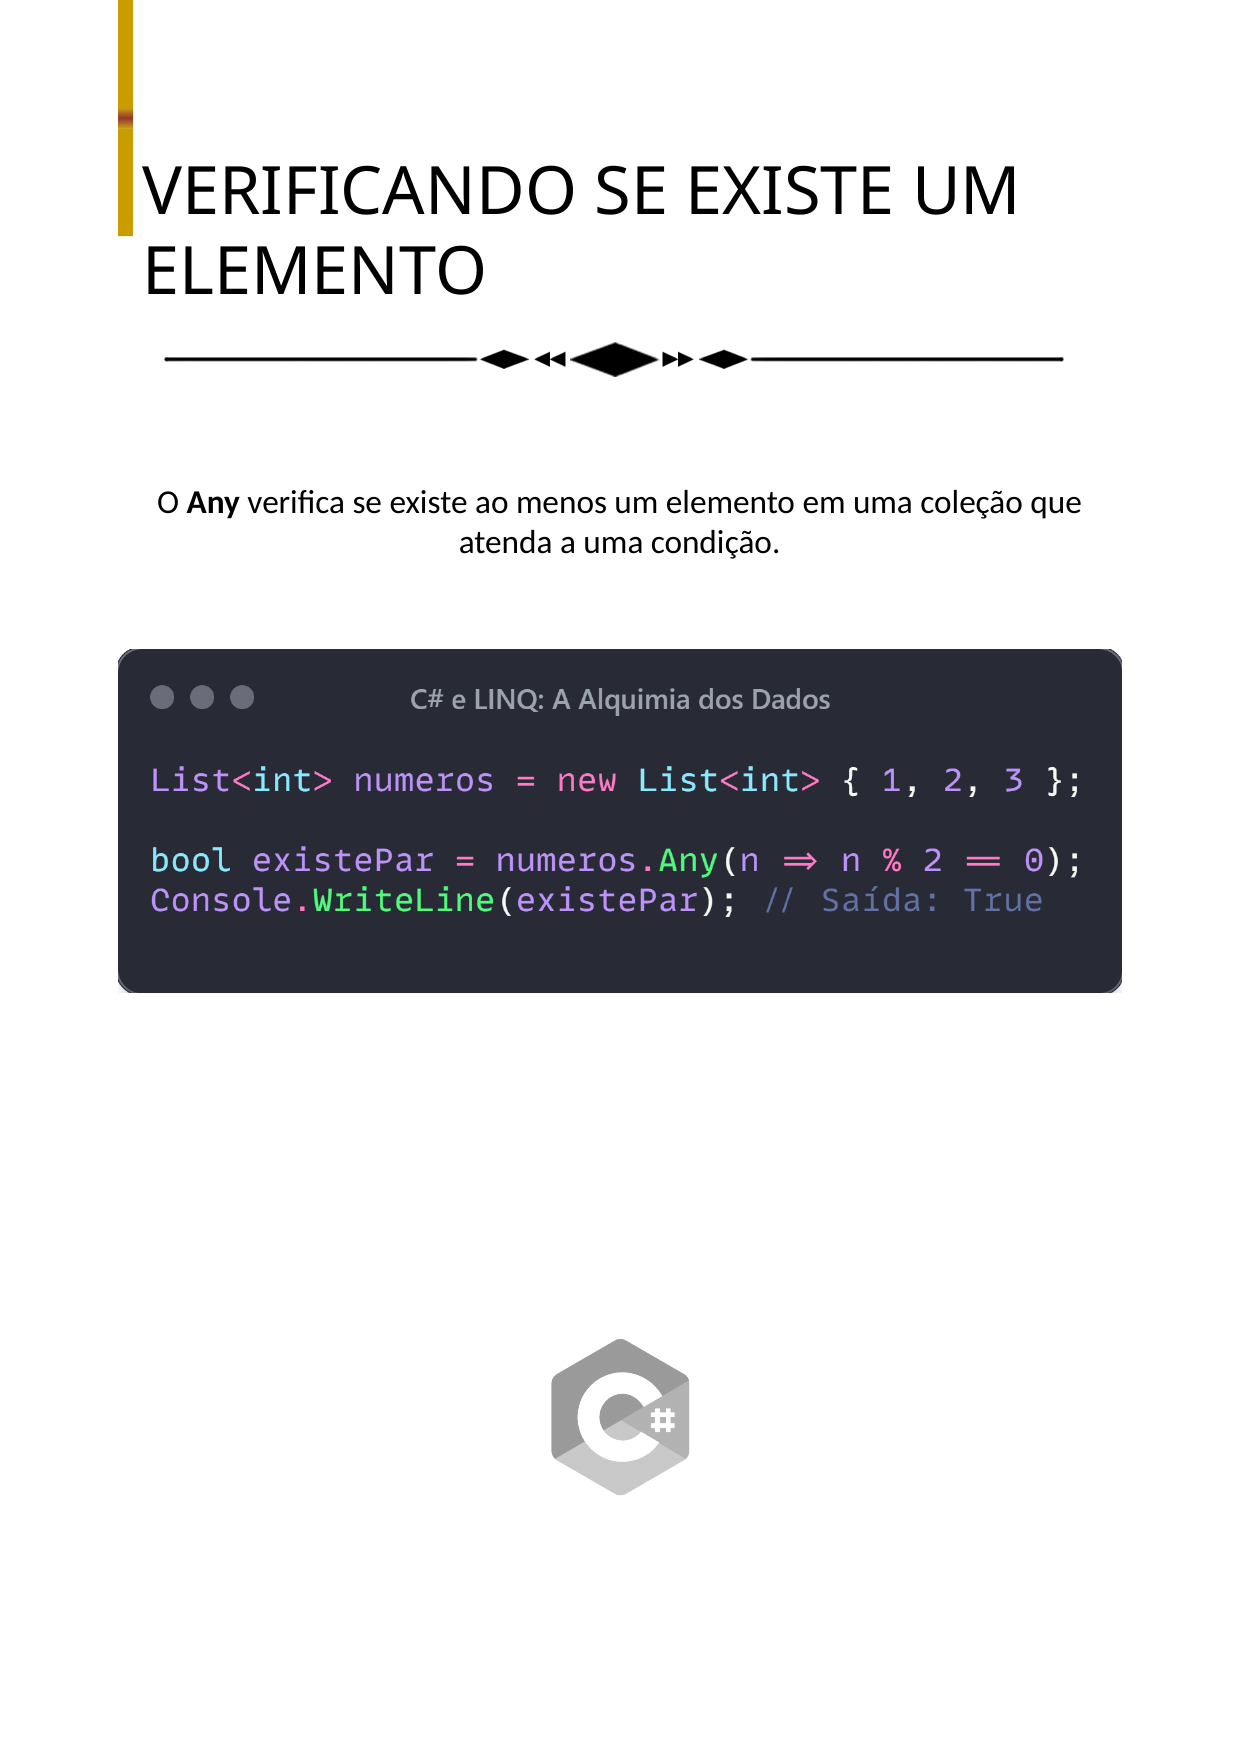

VERIFICANDO SE EXISTE UM ELEMENTO
O Any verifica se existe ao menos um elemento em uma coleção que atenda a uma condição.